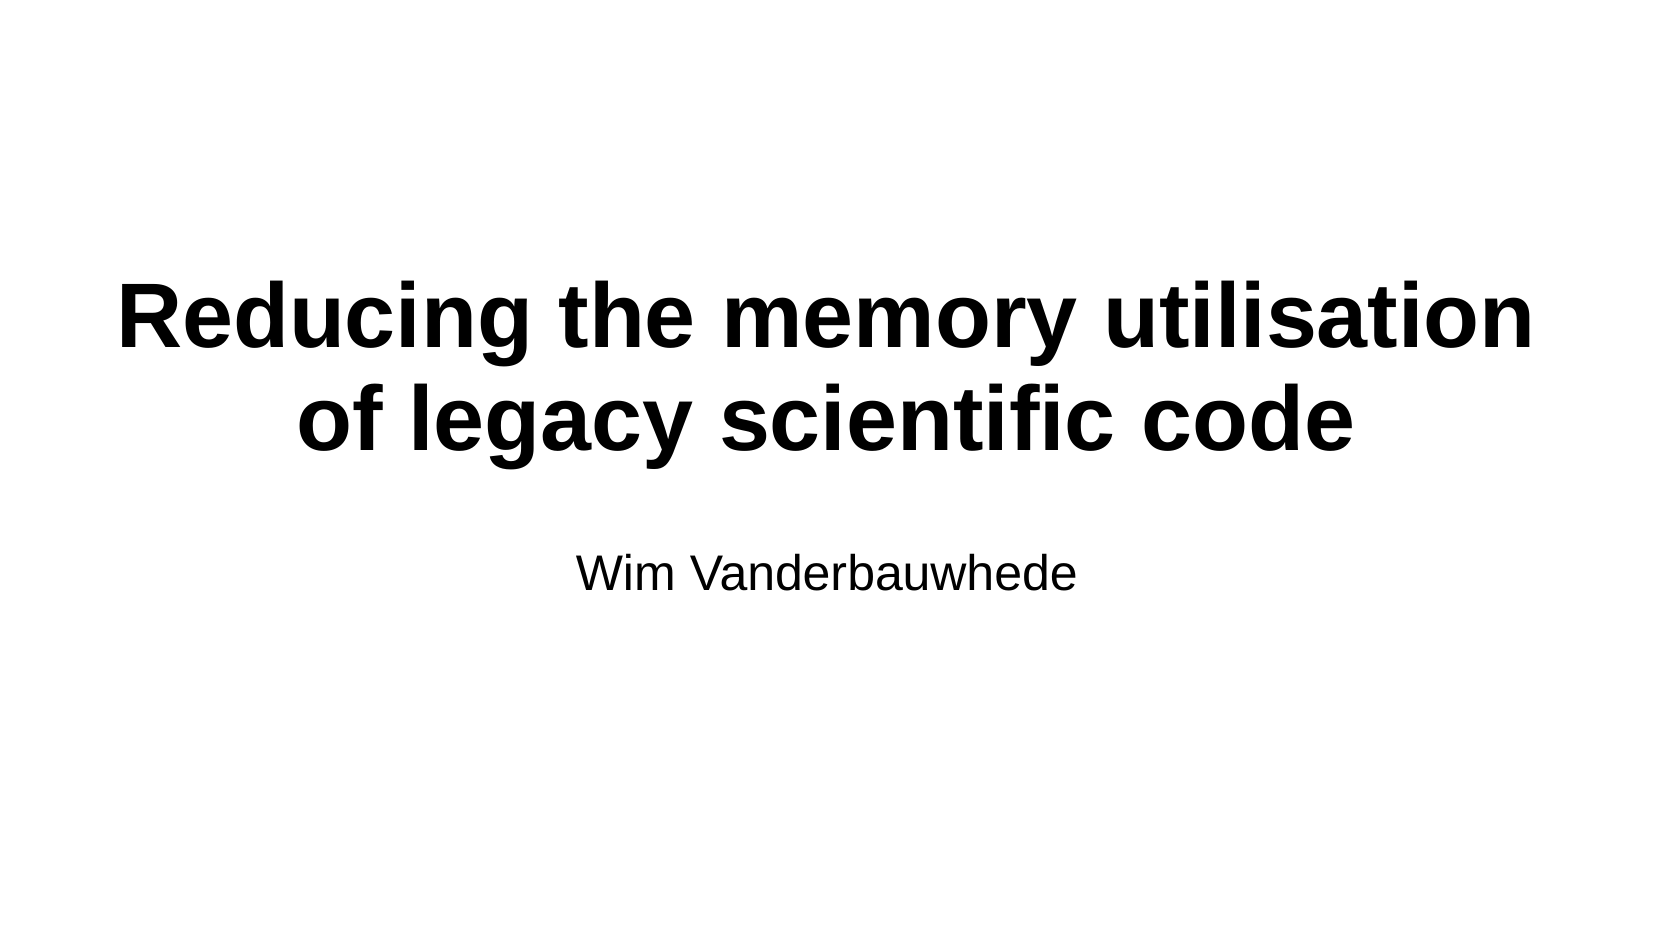

# Reducing the memory utilisation of legacy scientific code
Wim Vanderbauwhede